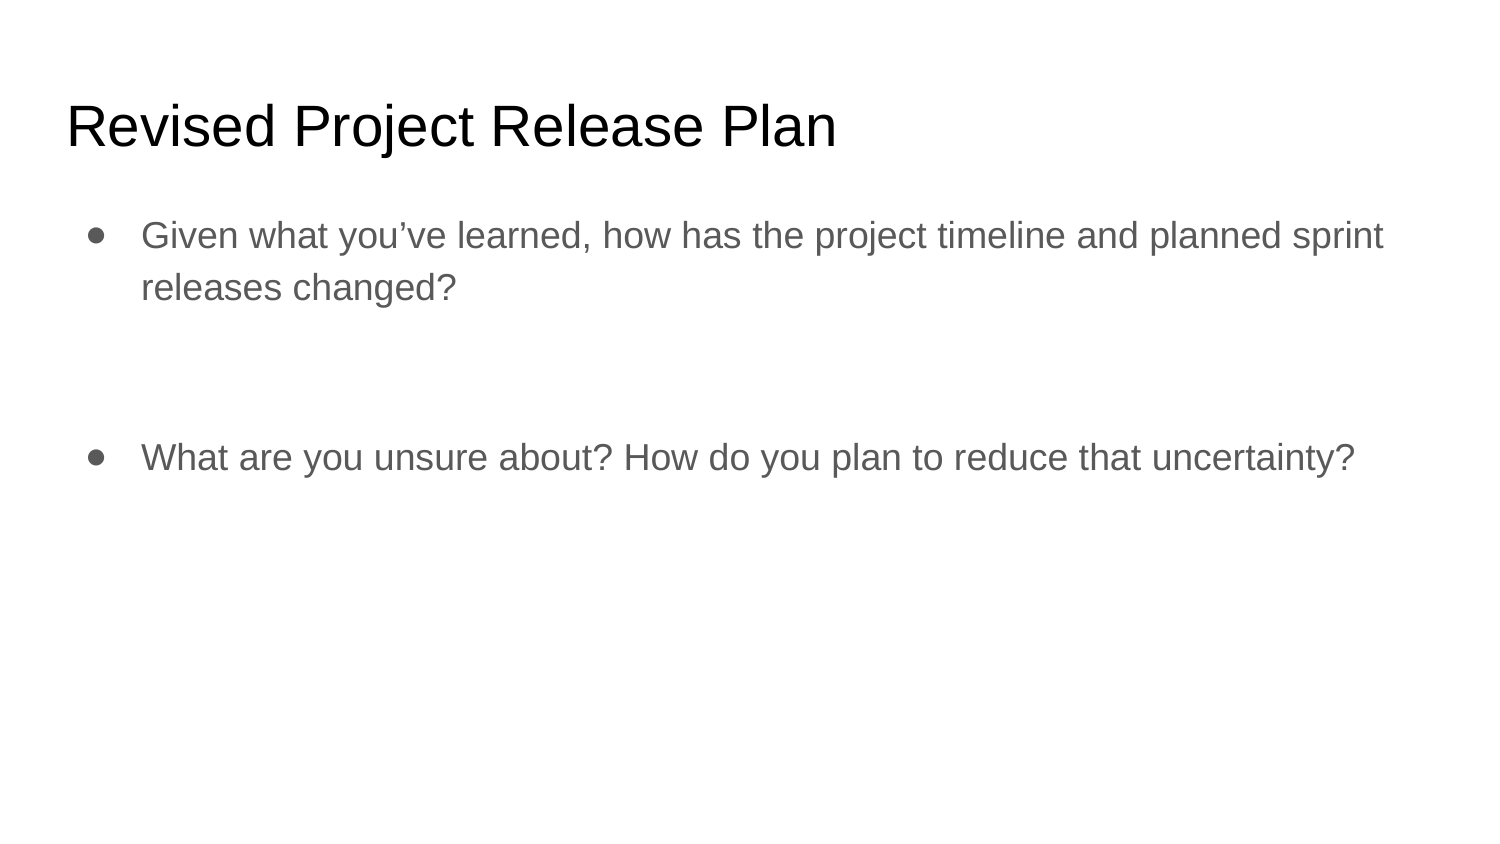

# Revised Project Release Plan
Given what you’ve learned, how has the project timeline and planned sprint releases changed?
What are you unsure about? How do you plan to reduce that uncertainty?